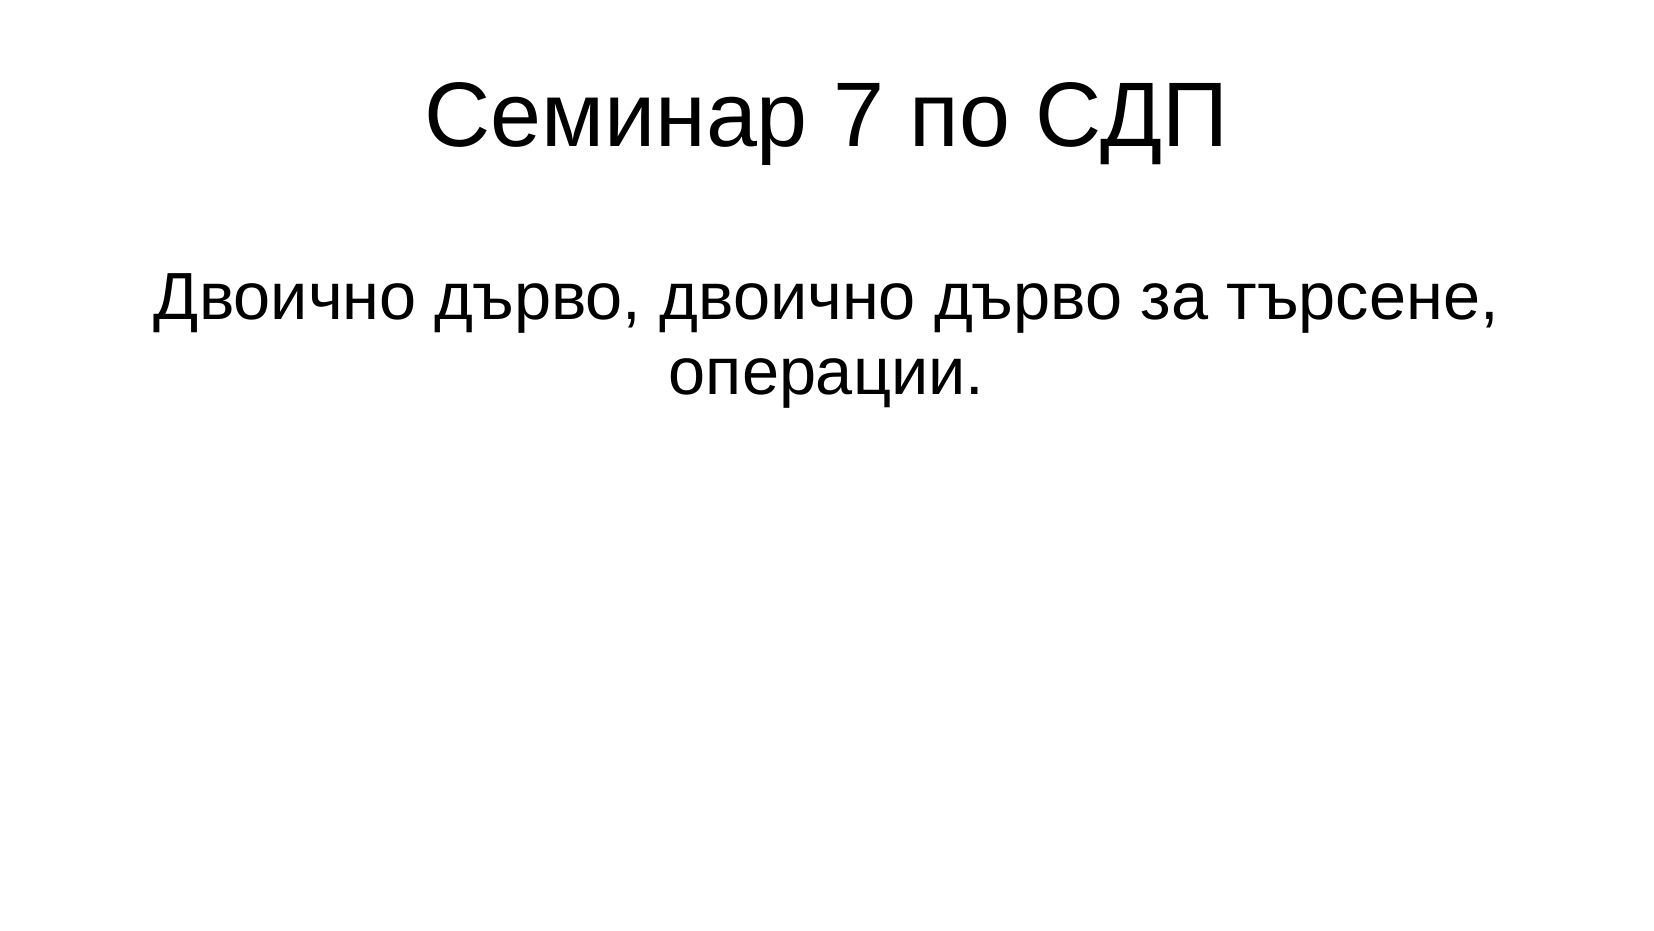

# Семинар 7 по СДП
Двоично дърво, двоично дърво за търсене, операции.